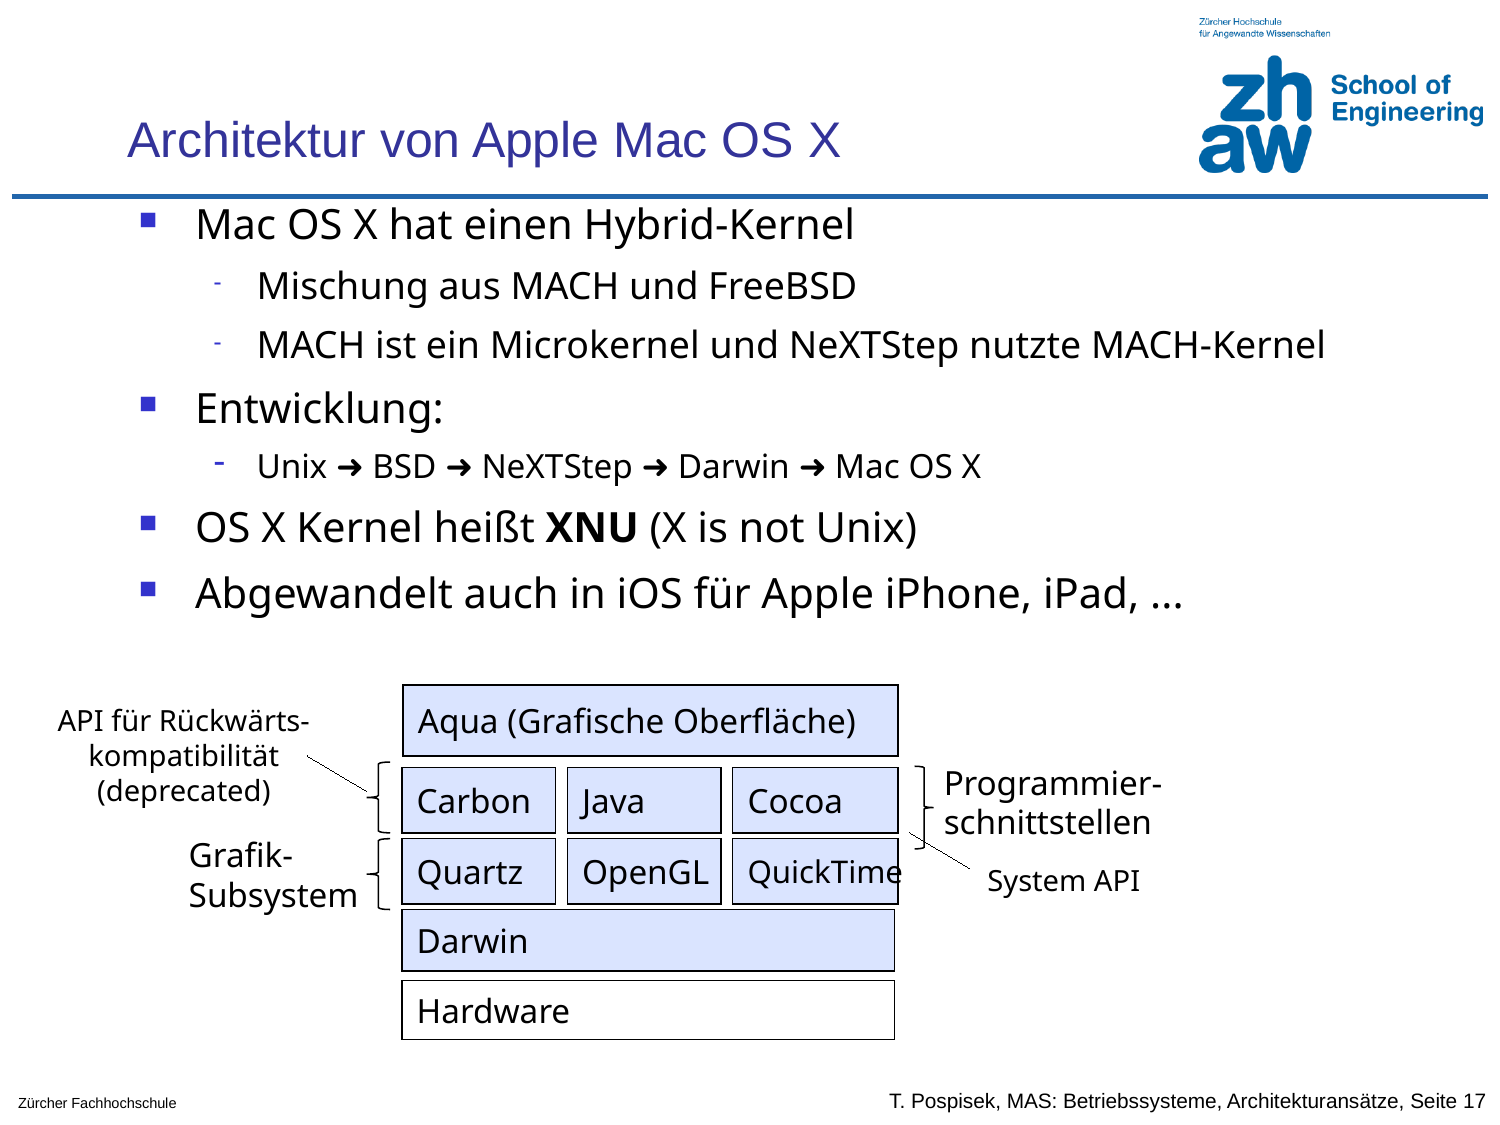

# Architektur von Apple Mac OS X
Mac OS X hat einen Hybrid-Kernel
Mischung aus MACH und FreeBSD
MACH ist ein Microkernel und NeXTStep nutzte MACH-Kernel
Entwicklung:
Unix ➜ BSD ➜ NeXTStep ➜ Darwin ➜ Mac OS X
OS X Kernel heißt XNU (X is not Unix)
Abgewandelt auch in iOS für Apple iPhone, iPad, ...
Aqua (Grafische Oberfläche)
API für Rückwärts-
kompatibilität
(deprecated)
Programmier-
schnittstellen
Carbon
Java
Cocoa
Grafik-
Subsystem
Quartz
OpenGL
QuickTime
System API
Darwin
Hardware